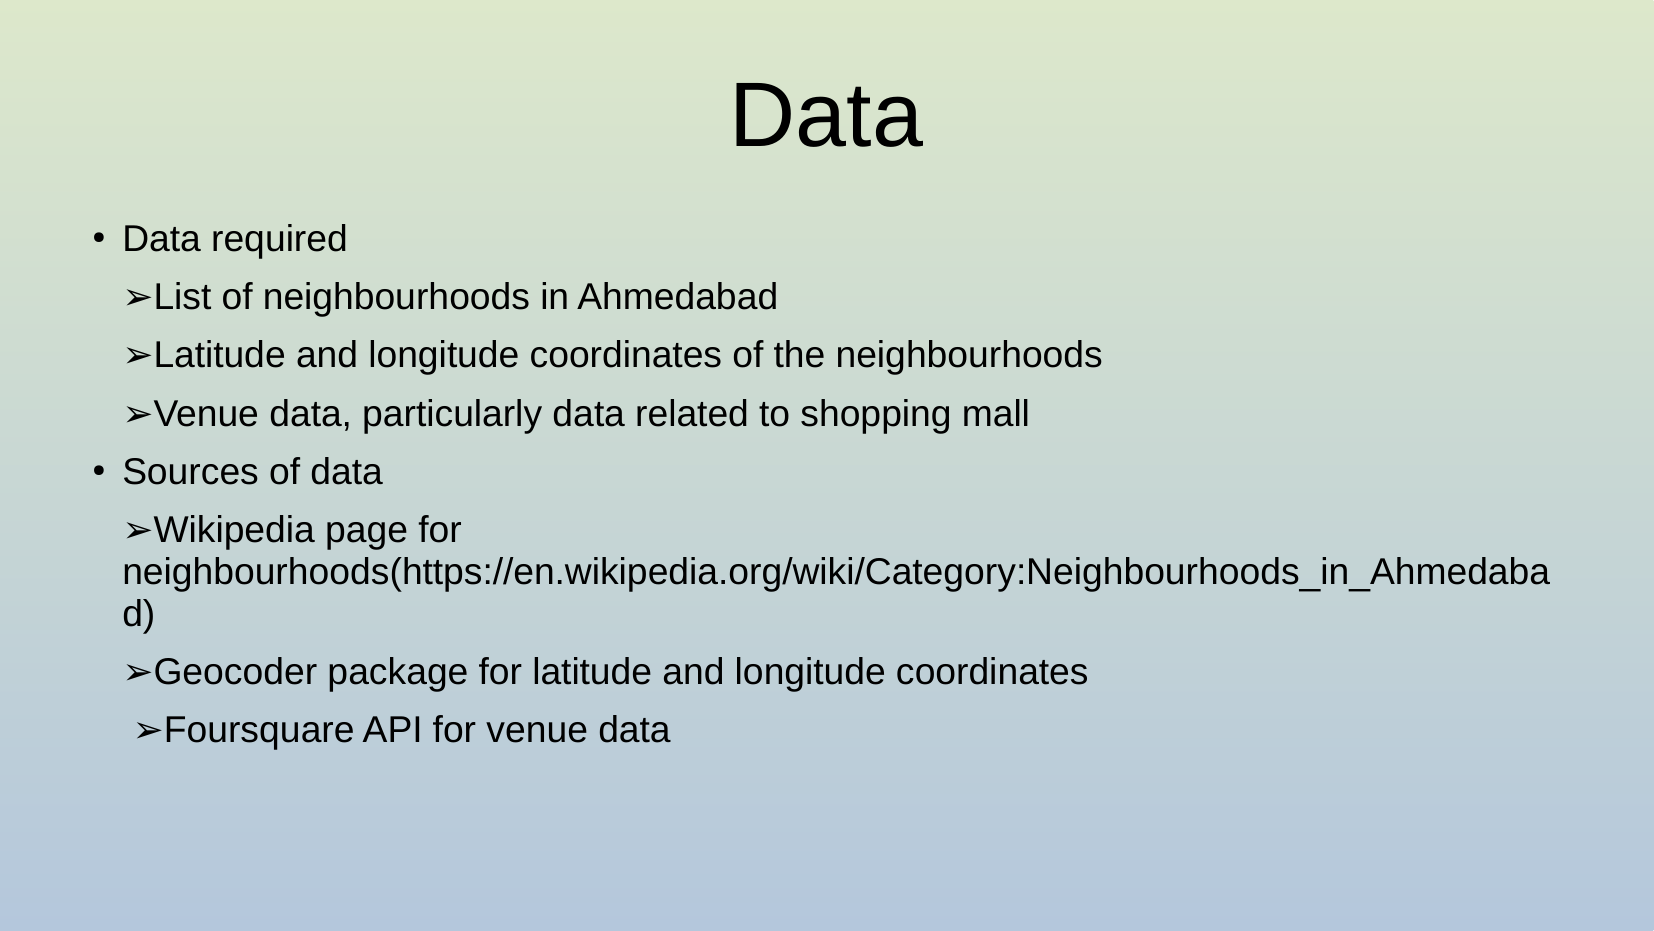

# Data
Data required
➢List of neighbourhoods in Ahmedabad
➢Latitude and longitude coordinates of the neighbourhoods
➢Venue data, particularly data related to shopping mall
Sources of data
➢Wikipedia page for neighbourhoods(https://en.wikipedia.org/wiki/Category:Neighbourhoods_in_Ahmedabad)
➢Geocoder package for latitude and longitude coordinates
 ➢Foursquare API for venue data